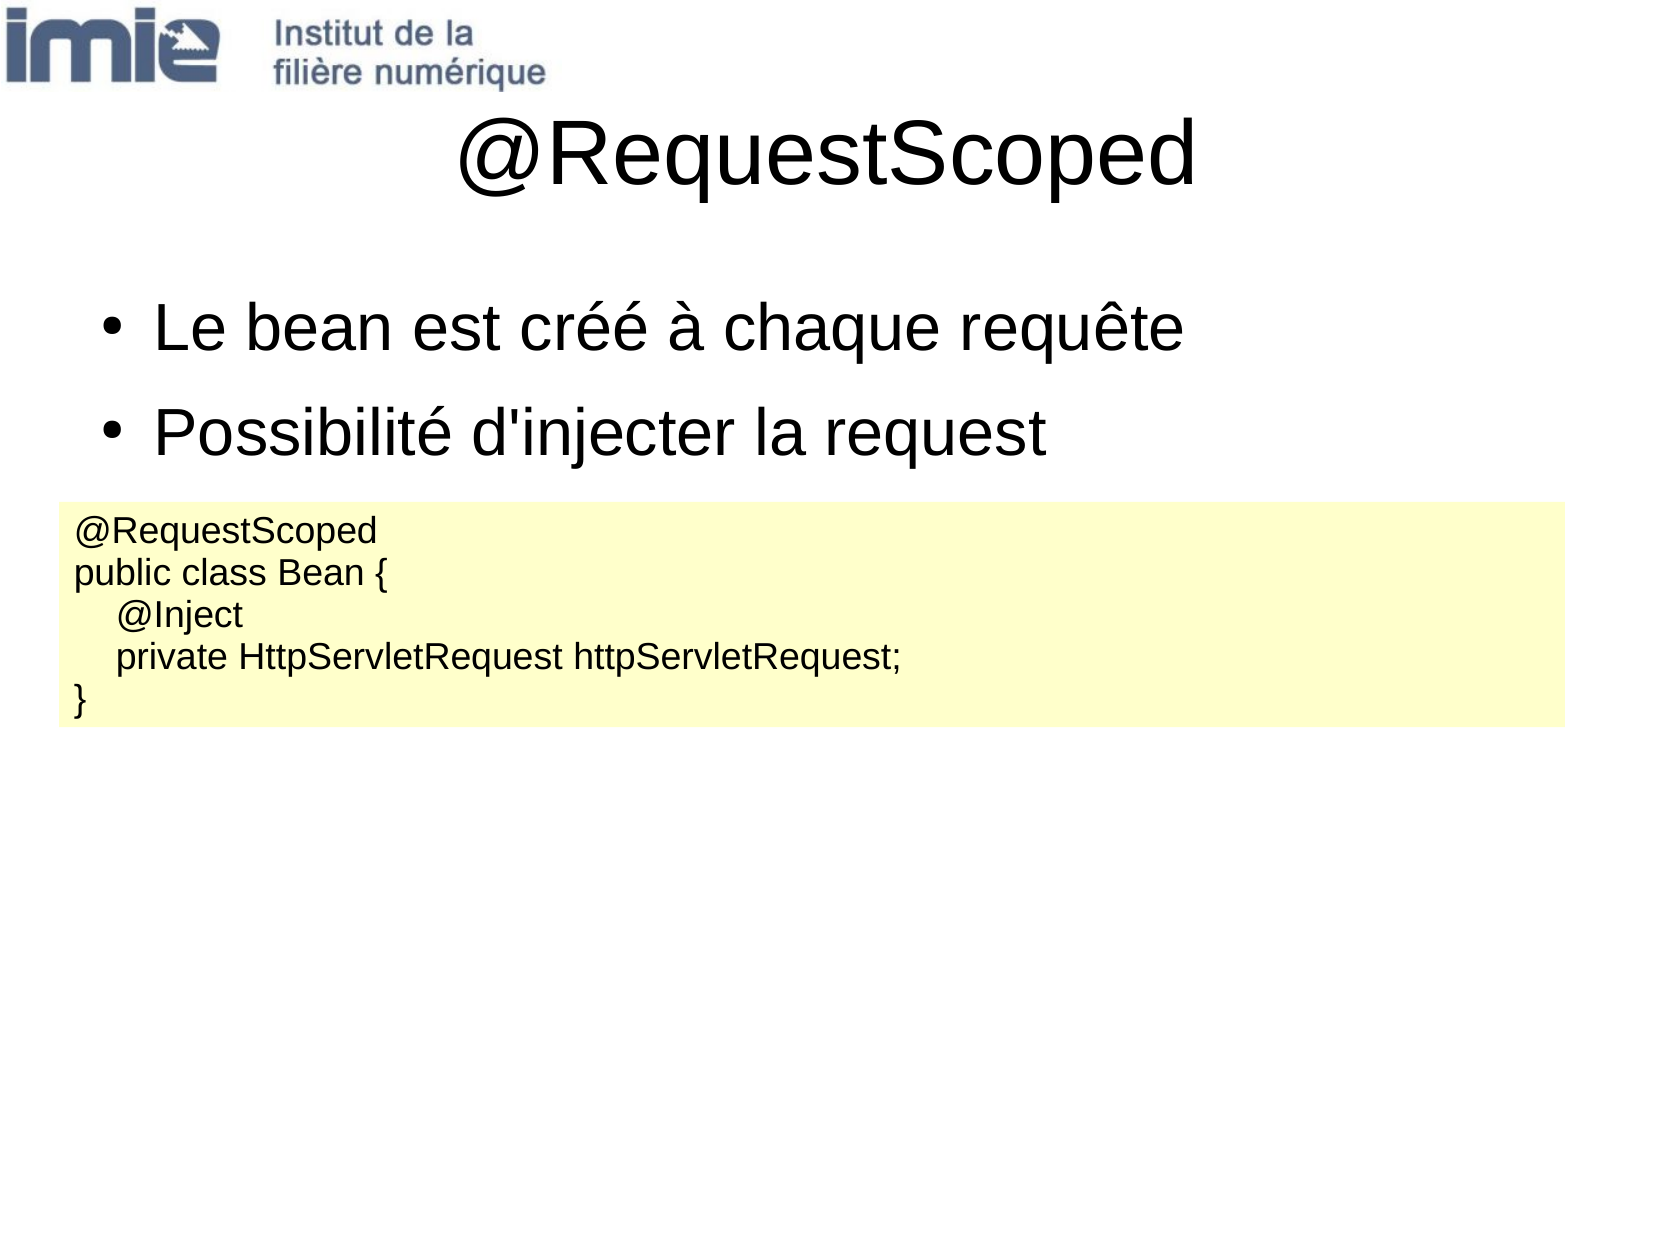

# @RequestScoped
Le bean est créé à chaque requête
Possibilité d'injecter la request
@RequestScoped
public class Bean {
 @Inject
 private HttpServletRequest httpServletRequest;
}